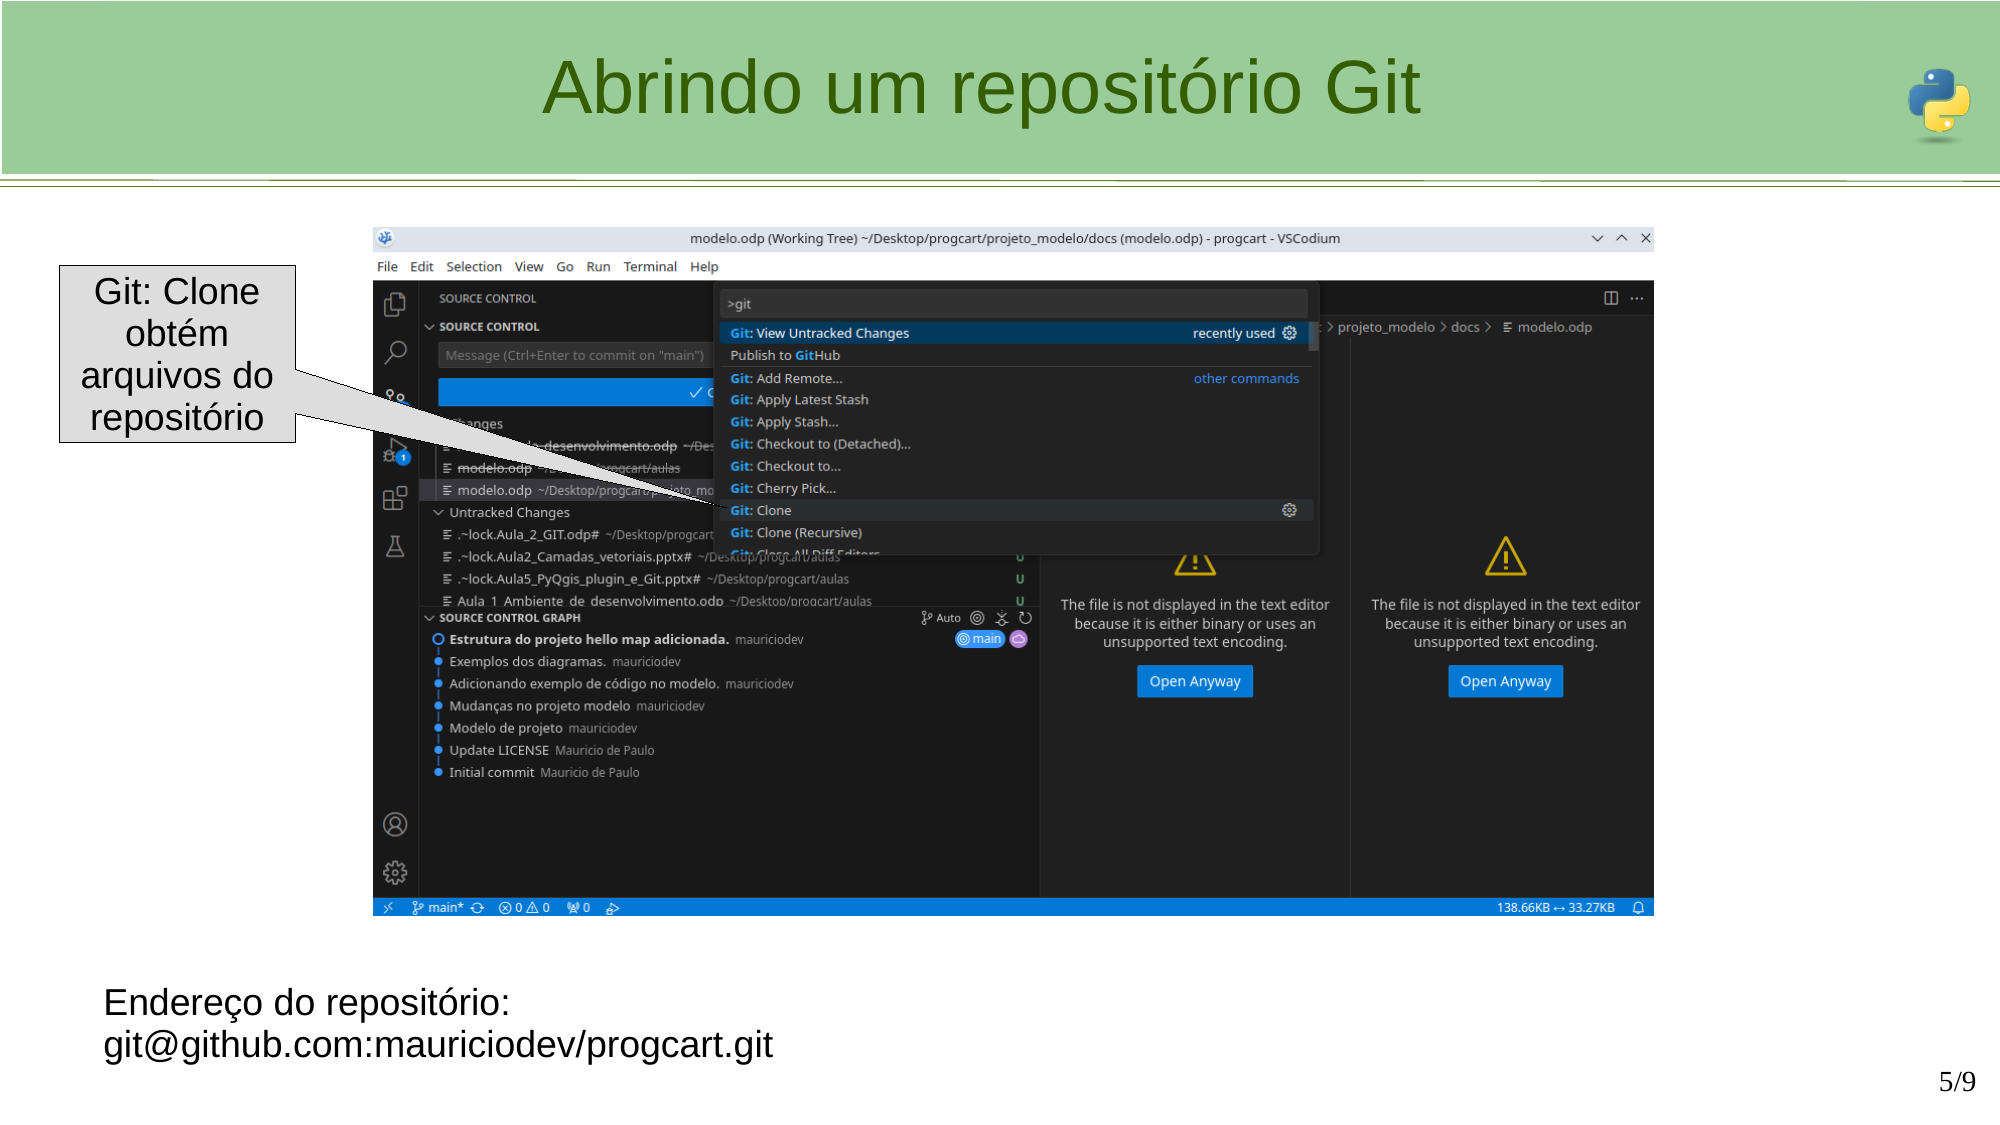

# Abrindo um repositório Git
Git: Clone obtém arquivos do repositório
Endereço do repositório:
git@github.com:mauriciodev/progcart.git
5